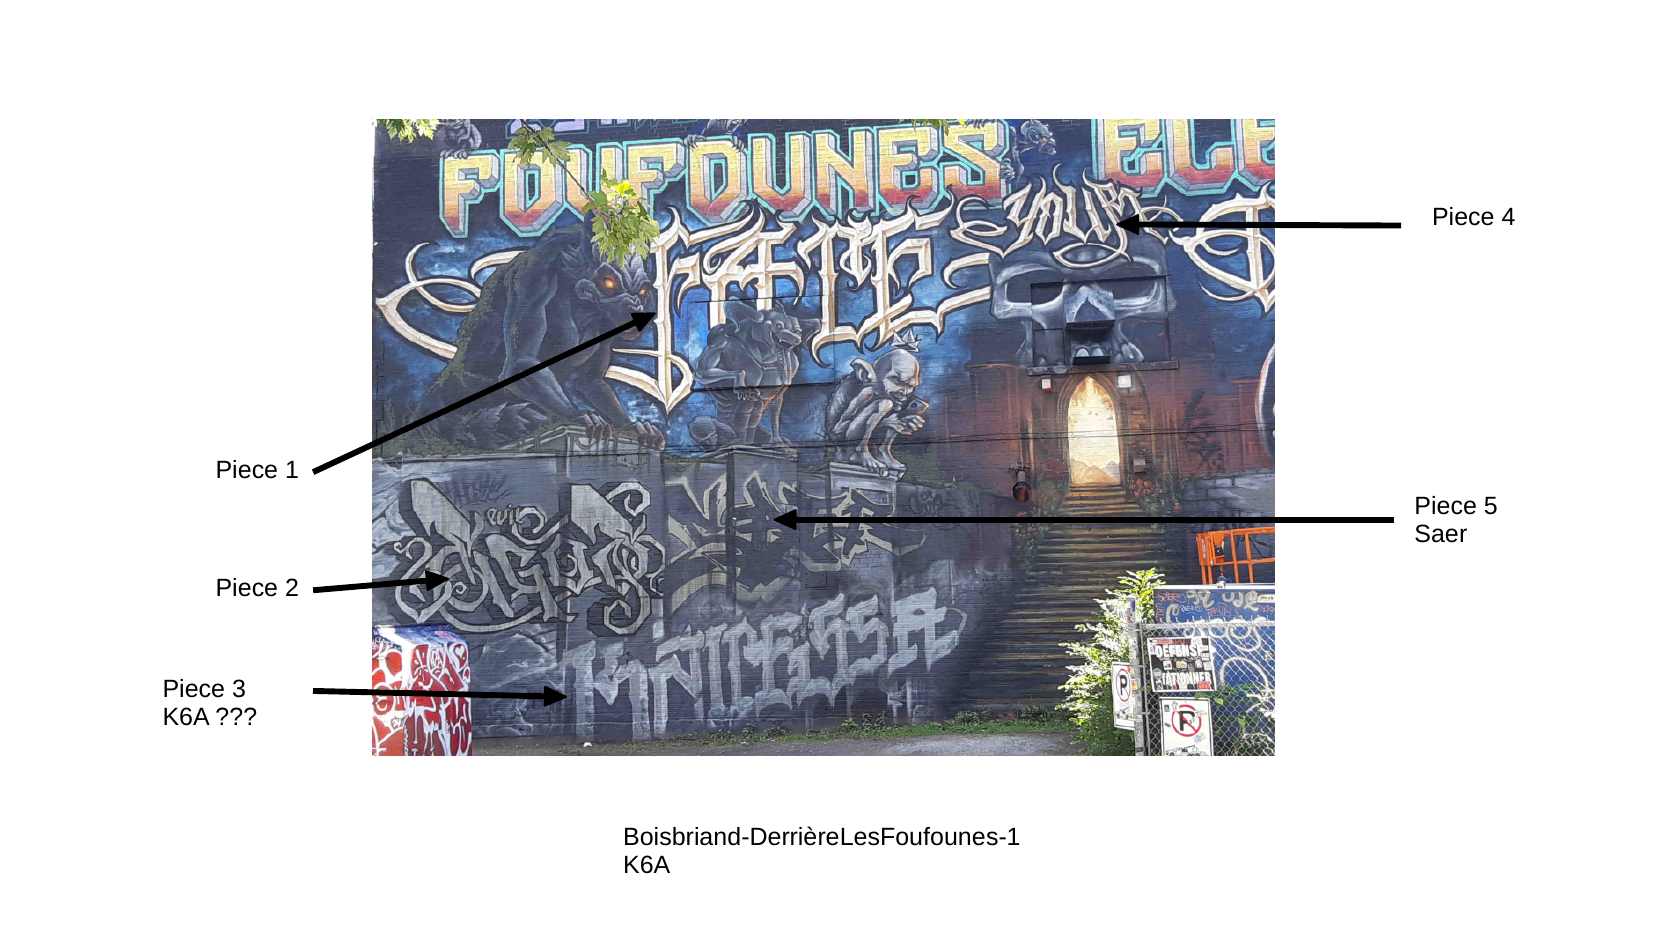

Piece 4
Piece 1
Piece 5 Saer
Piece 2
Piece 3
K6A ???
Boisbriand-DerrièreLesFoufounes-1
K6A